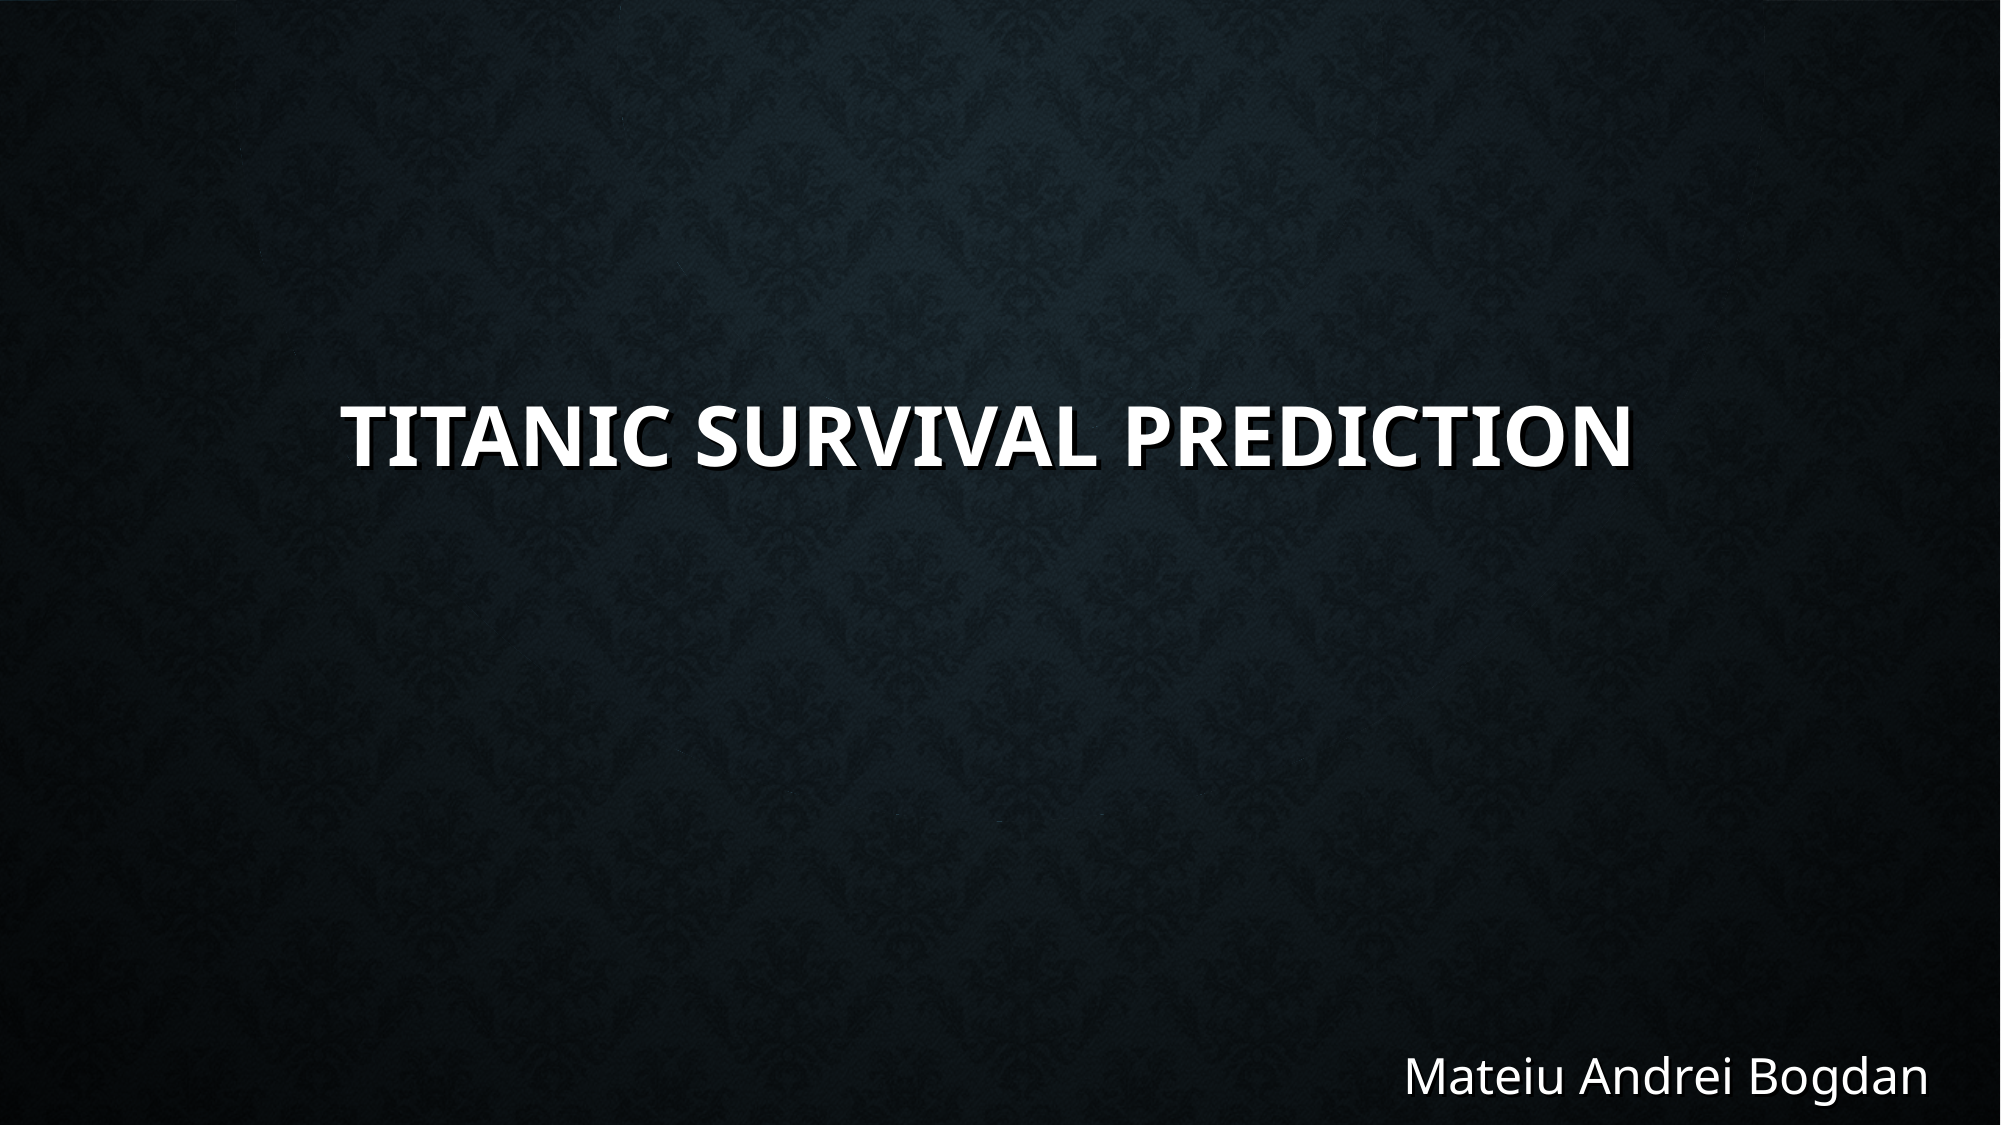

# Titanic survival prediction
Mateiu Andrei Bogdan